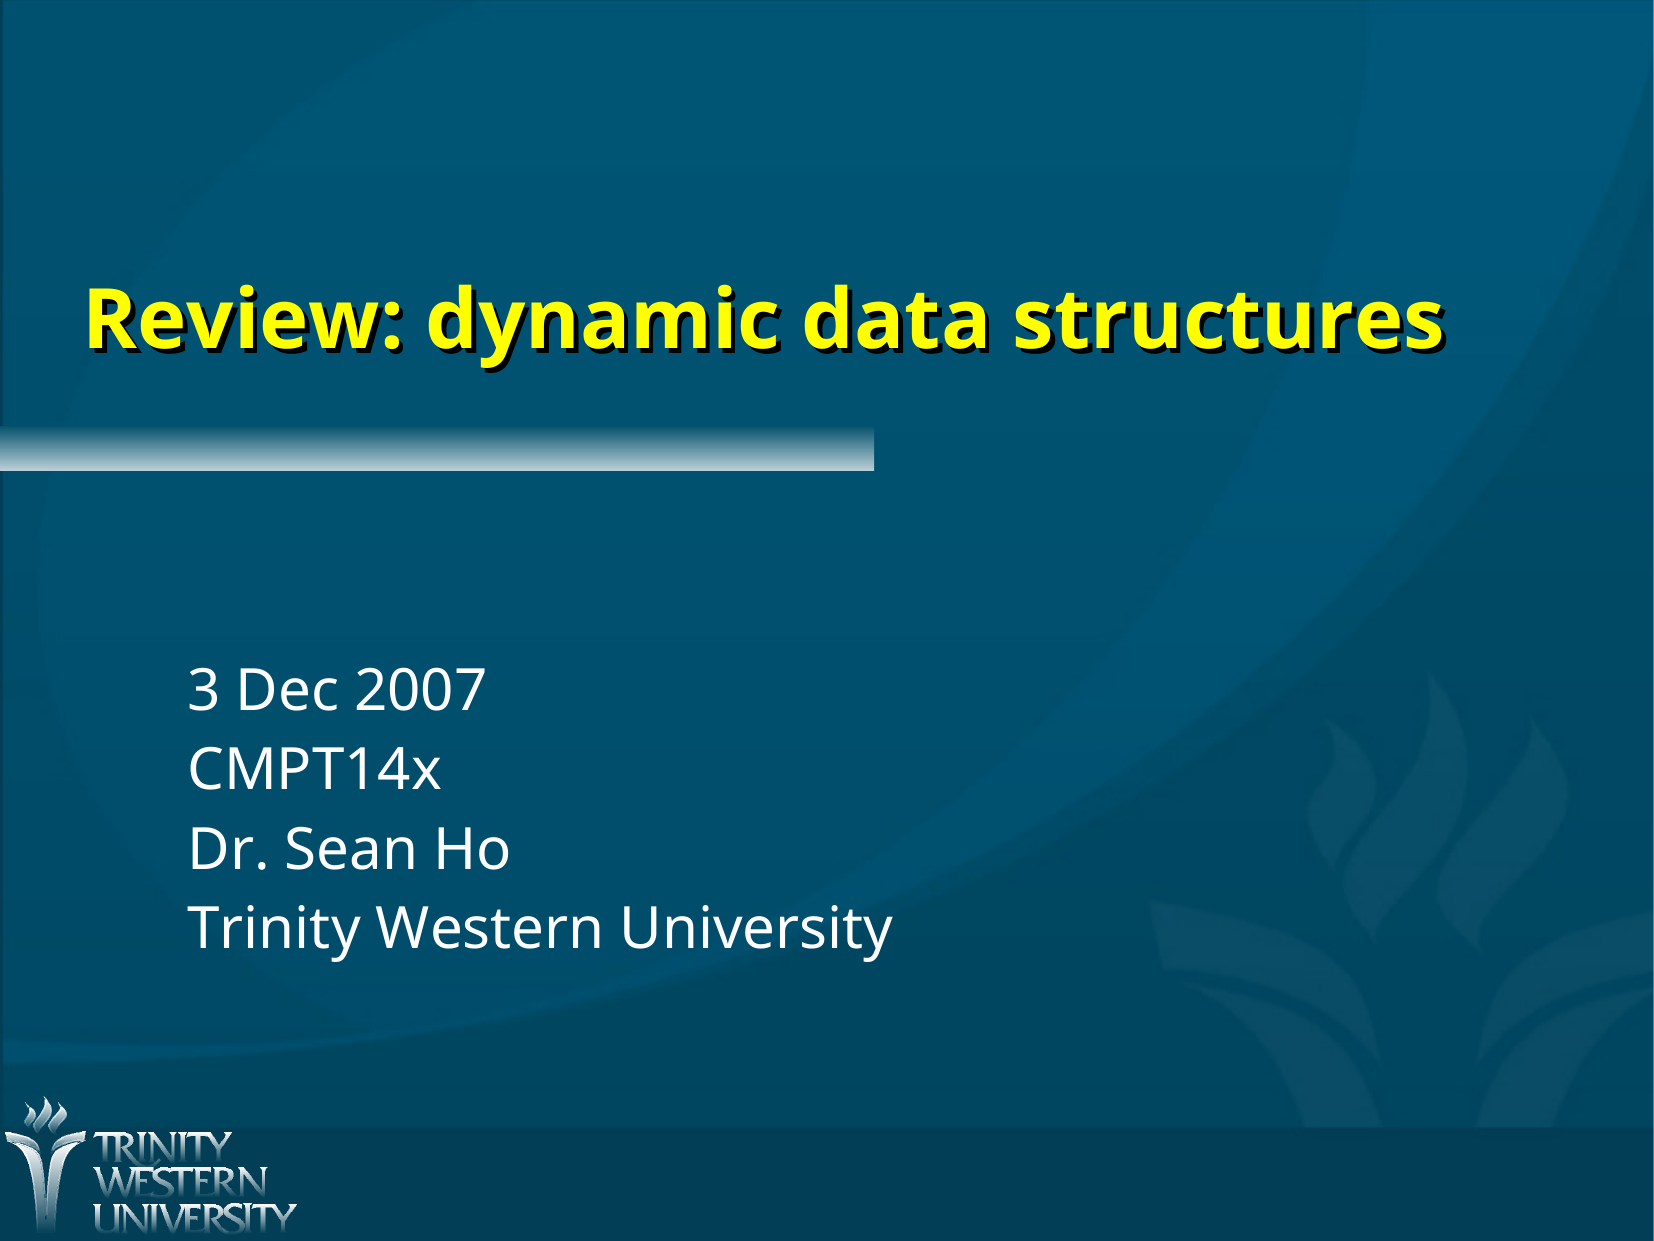

# Review: dynamic data structures
3 Dec 2007
CMPT14x
Dr. Sean Ho
Trinity Western University